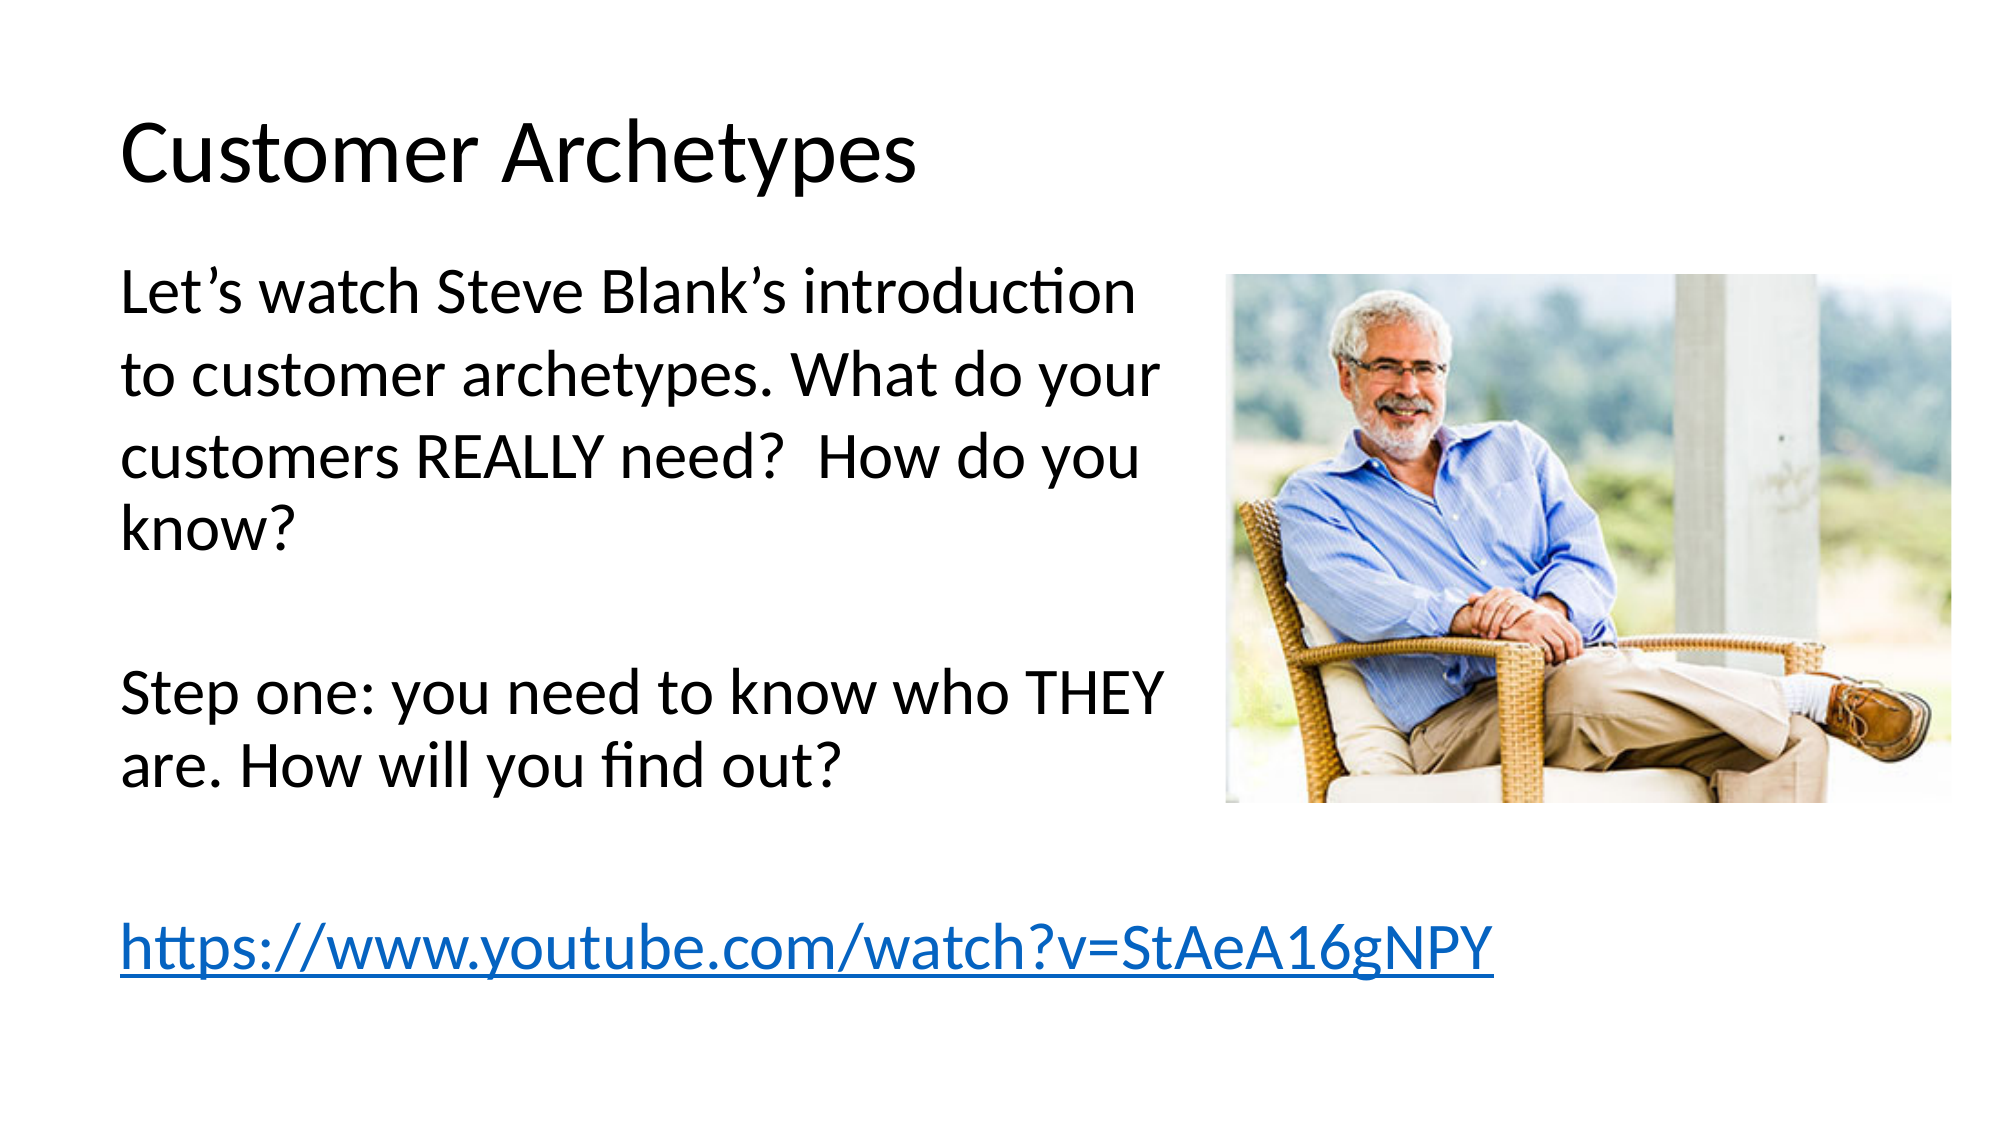

# Customer Archetypes
Let’s watch Steve Blank’s introduction
to customer archetypes. What do your
customers REALLY need? How do you know?
Step one: you need to know who THEY are. How will you find out?
https://www.youtube.com/watch?v=StAeA16gNPY